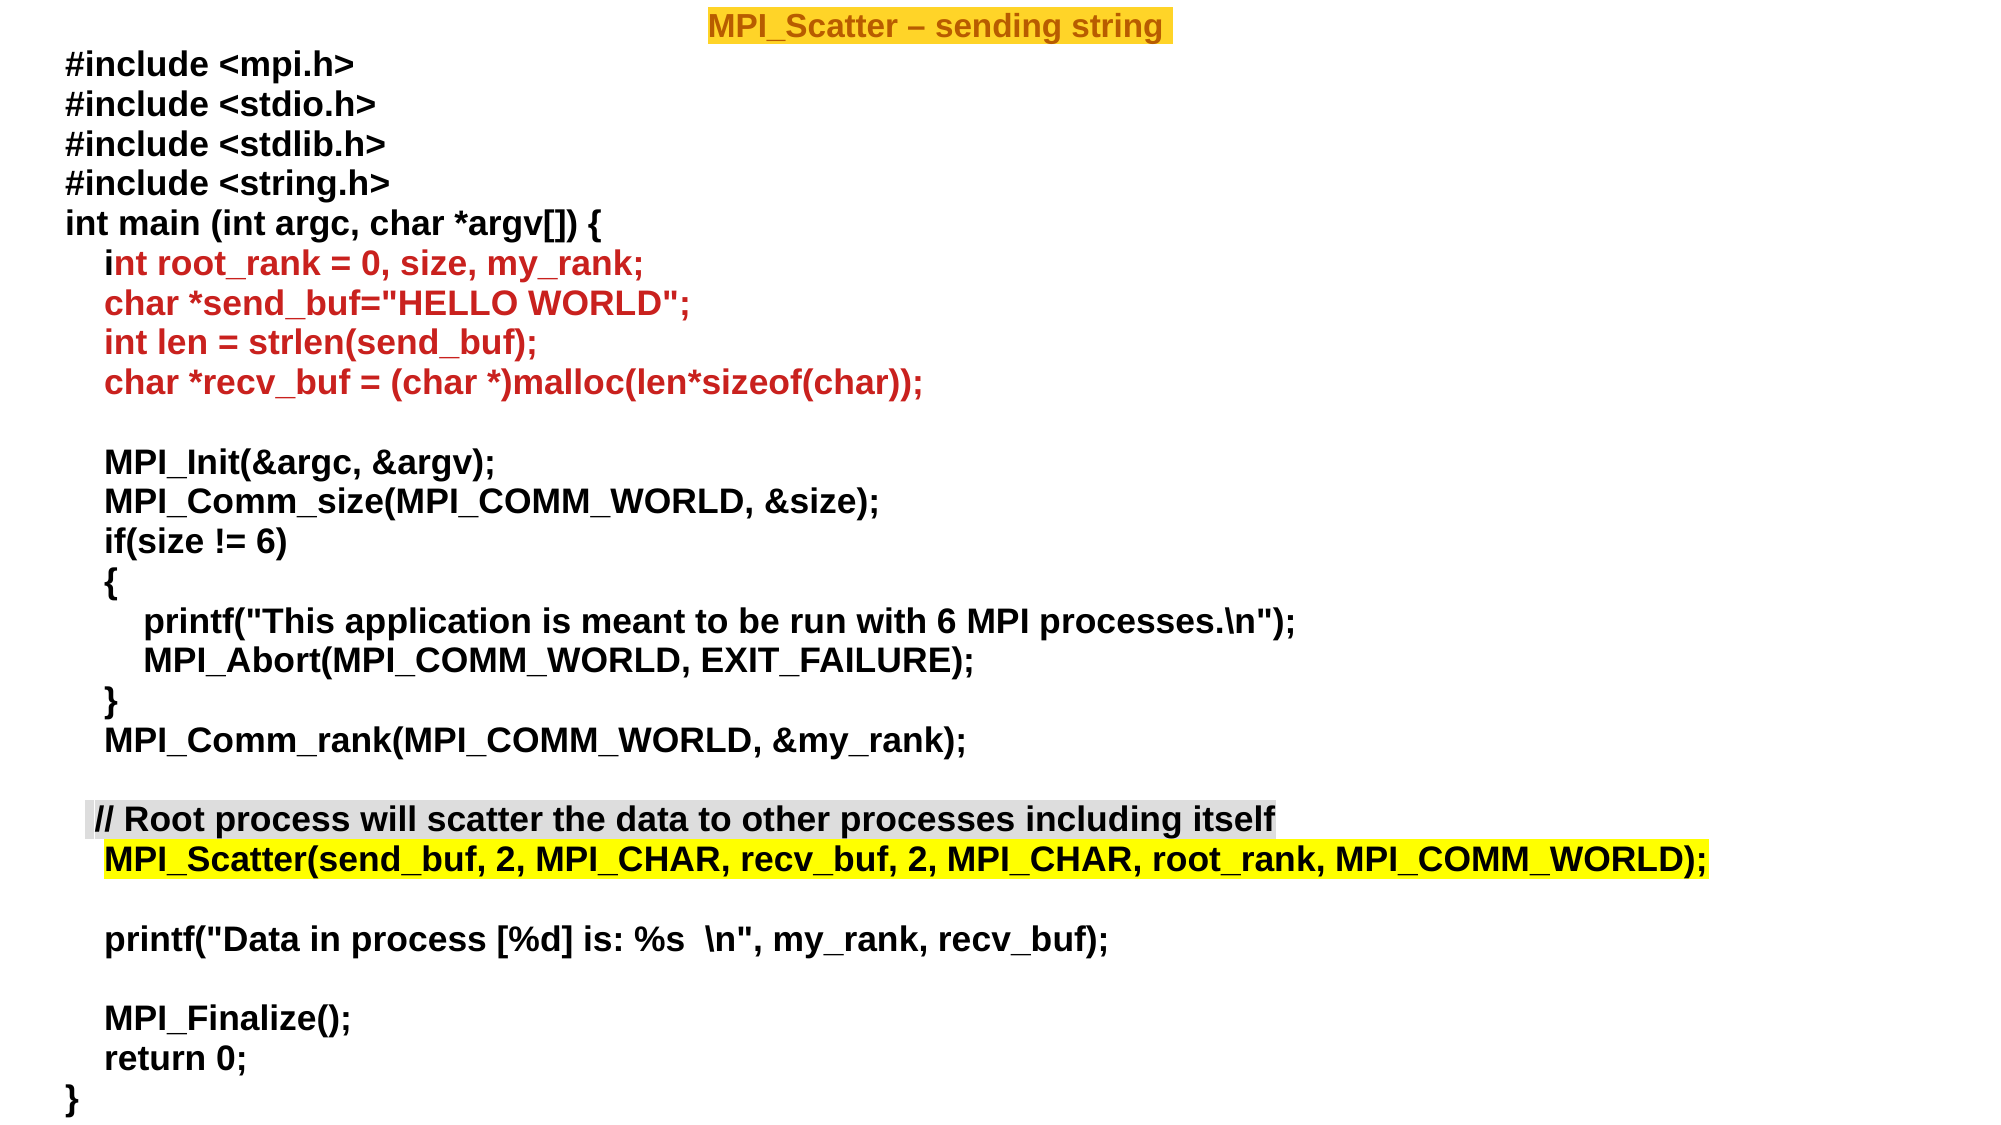

MPI_Scatter – sending string
#include <mpi.h>
#include <stdio.h>
#include <stdlib.h>
#include <string.h>
int main (int argc, char *argv[]) {
 int root_rank = 0, size, my_rank;
 char *send_buf="HELLO WORLD";
 int len = strlen(send_buf);
 char *recv_buf = (char *)malloc(len*sizeof(char));
 MPI_Init(&argc, &argv);
 MPI_Comm_size(MPI_COMM_WORLD, &size);
 if(size != 6)
 {
 printf("This application is meant to be run with 6 MPI processes.\n");
 MPI_Abort(MPI_COMM_WORLD, EXIT_FAILURE);
 }
 MPI_Comm_rank(MPI_COMM_WORLD, &my_rank);
 // Root process will scatter the data to other processes including itself
 MPI_Scatter(send_buf, 2, MPI_CHAR, recv_buf, 2, MPI_CHAR, root_rank, MPI_COMM_WORLD);
 printf("Data in process [%d] is: %s \n", my_rank, recv_buf);
 MPI_Finalize();
 return 0;
}